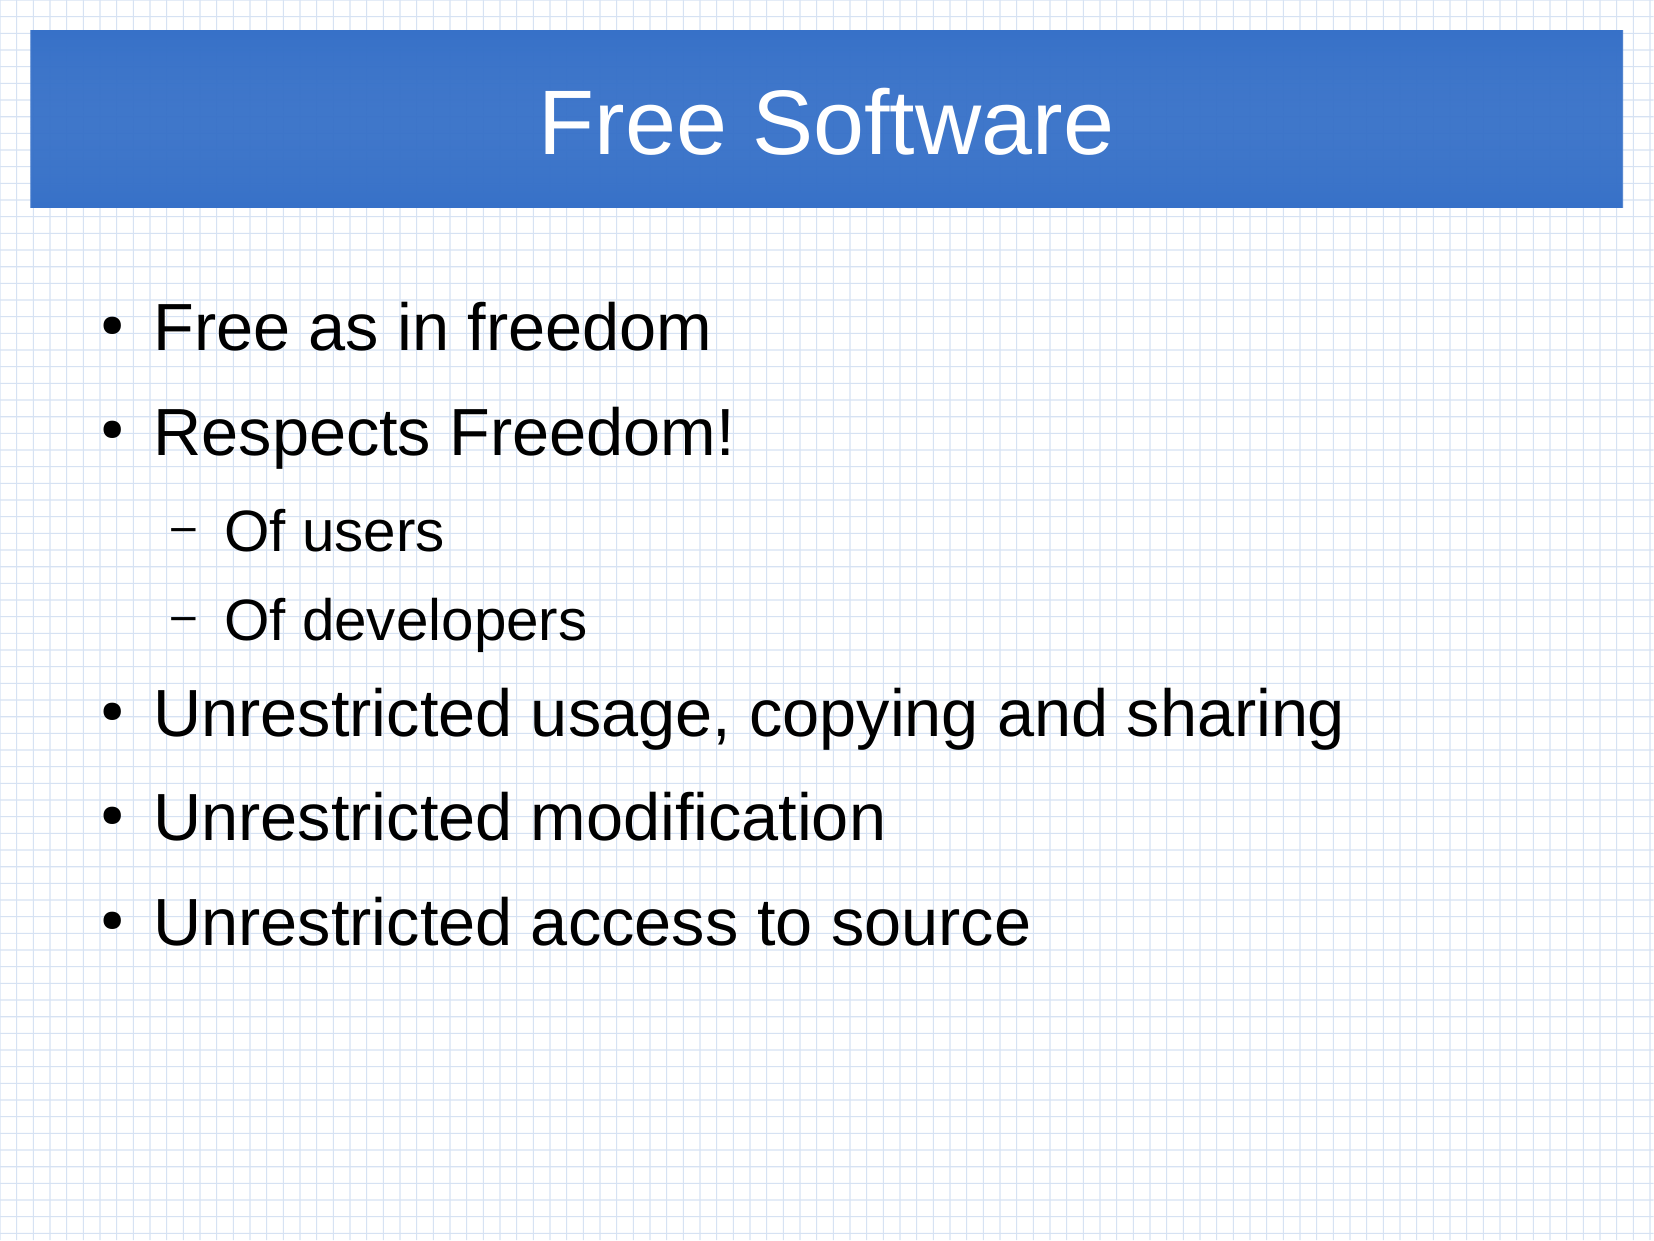

# Free Software
Free as in freedom
Respects Freedom!
Of users
Of developers
Unrestricted usage, copying and sharing
Unrestricted modification
Unrestricted access to source